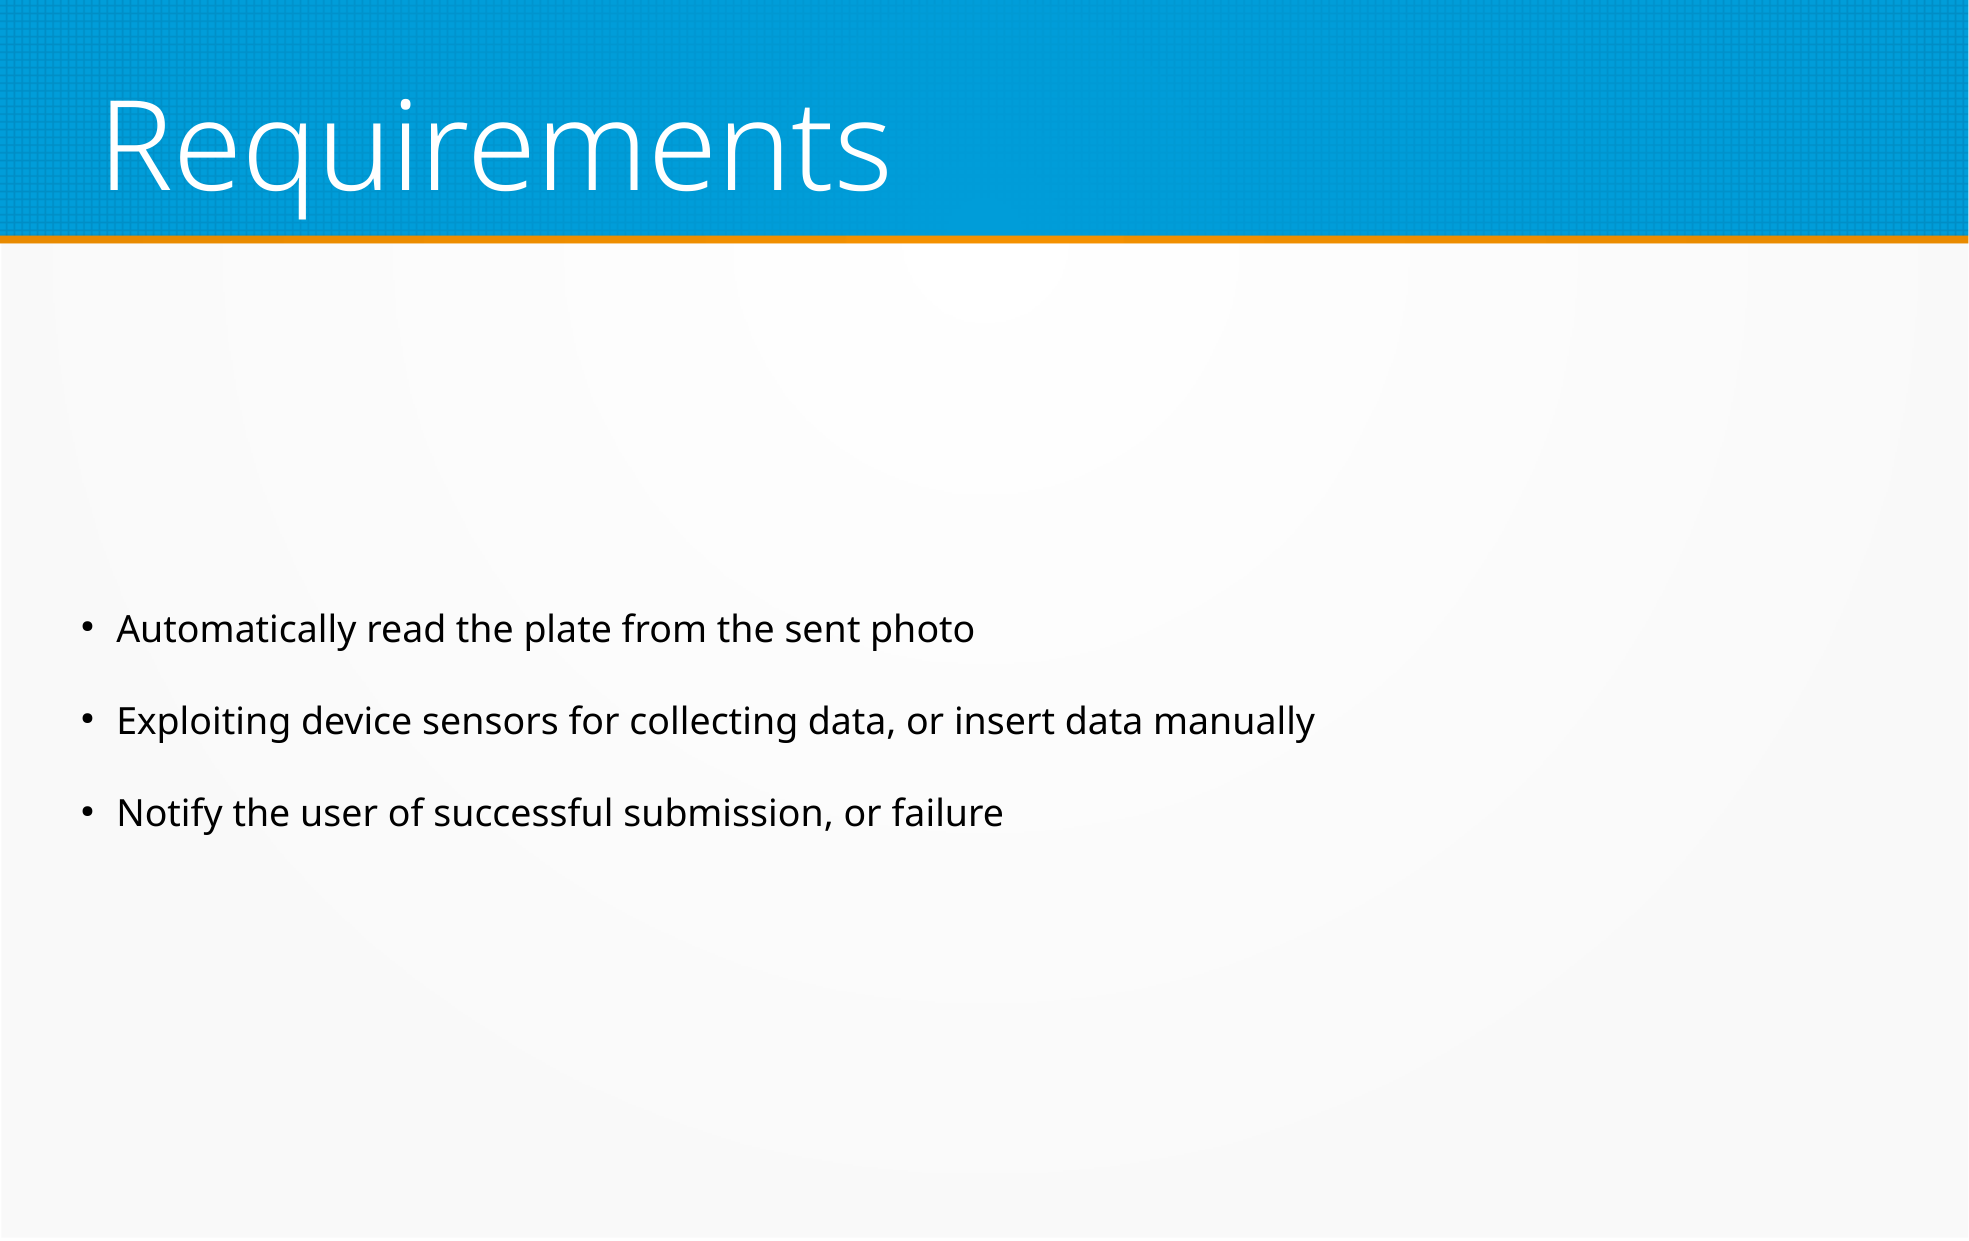

# Requirements
Automatically read the plate from the sent photo
Exploiting device sensors for collecting data, or insert data manually
Notify the user of successful submission, or failure